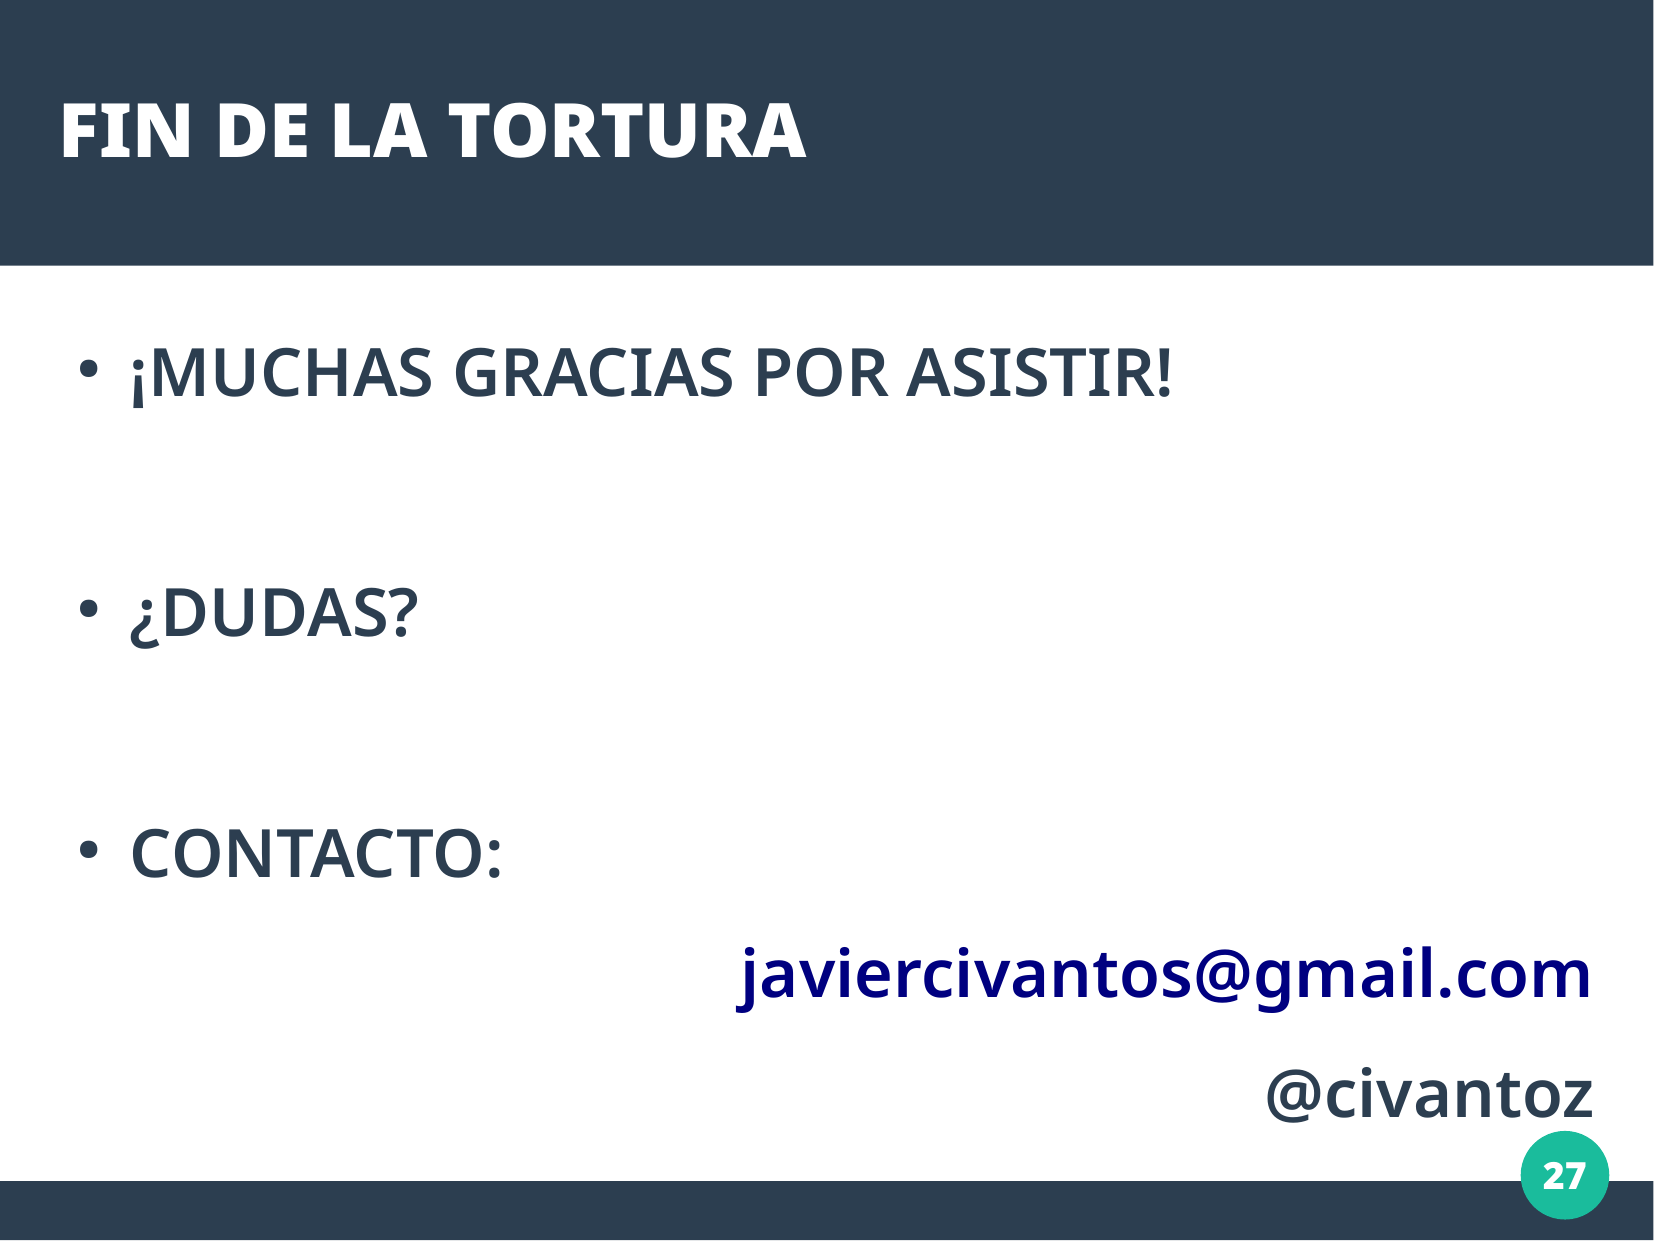

# FIN DE LA TORTURA
¡MUCHAS GRACIAS POR ASISTIR!
¿DUDAS?
CONTACTO:
javiercivantos@gmail.com
@civantoz
27